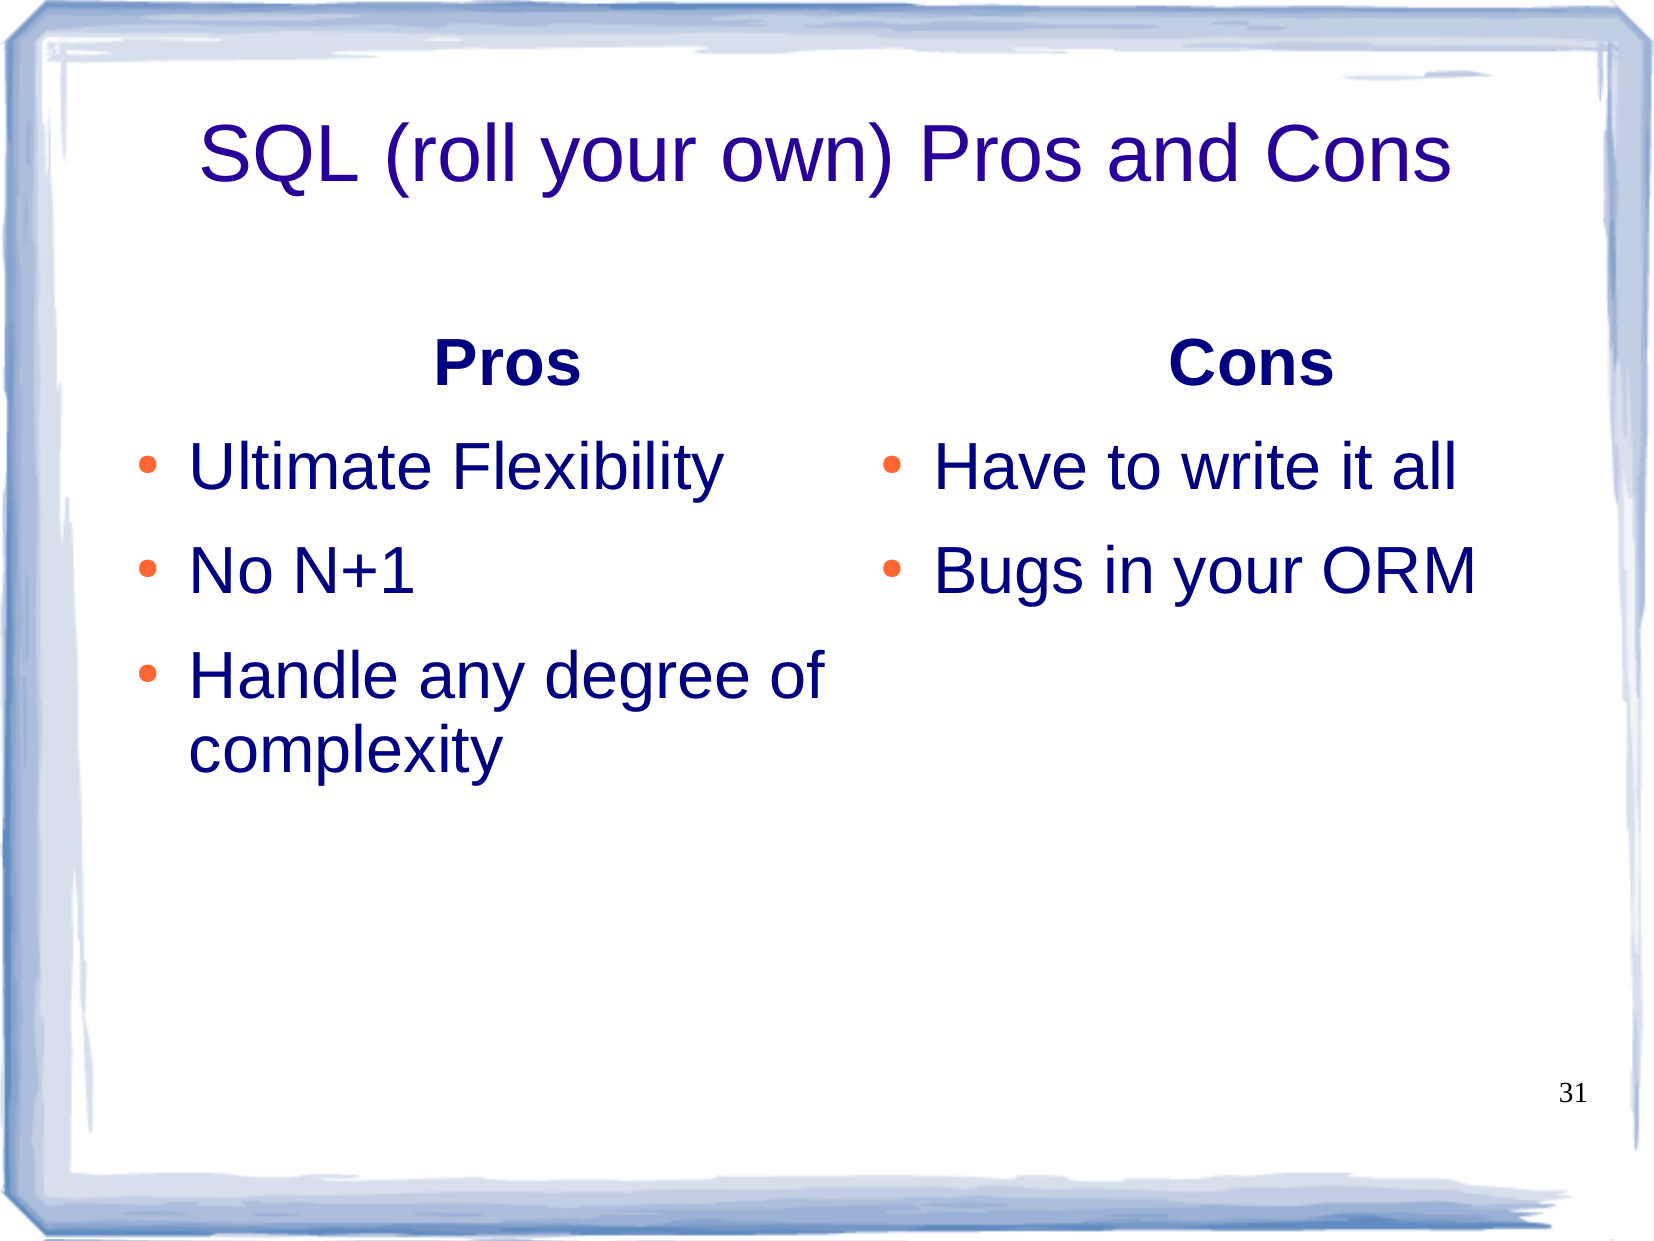

# SQL (roll your own) Pros and Cons
Pros
Ultimate Flexibility
No N+1
Handle any degree of complexity
Cons
Have to write it all
Bugs in your ORM
31